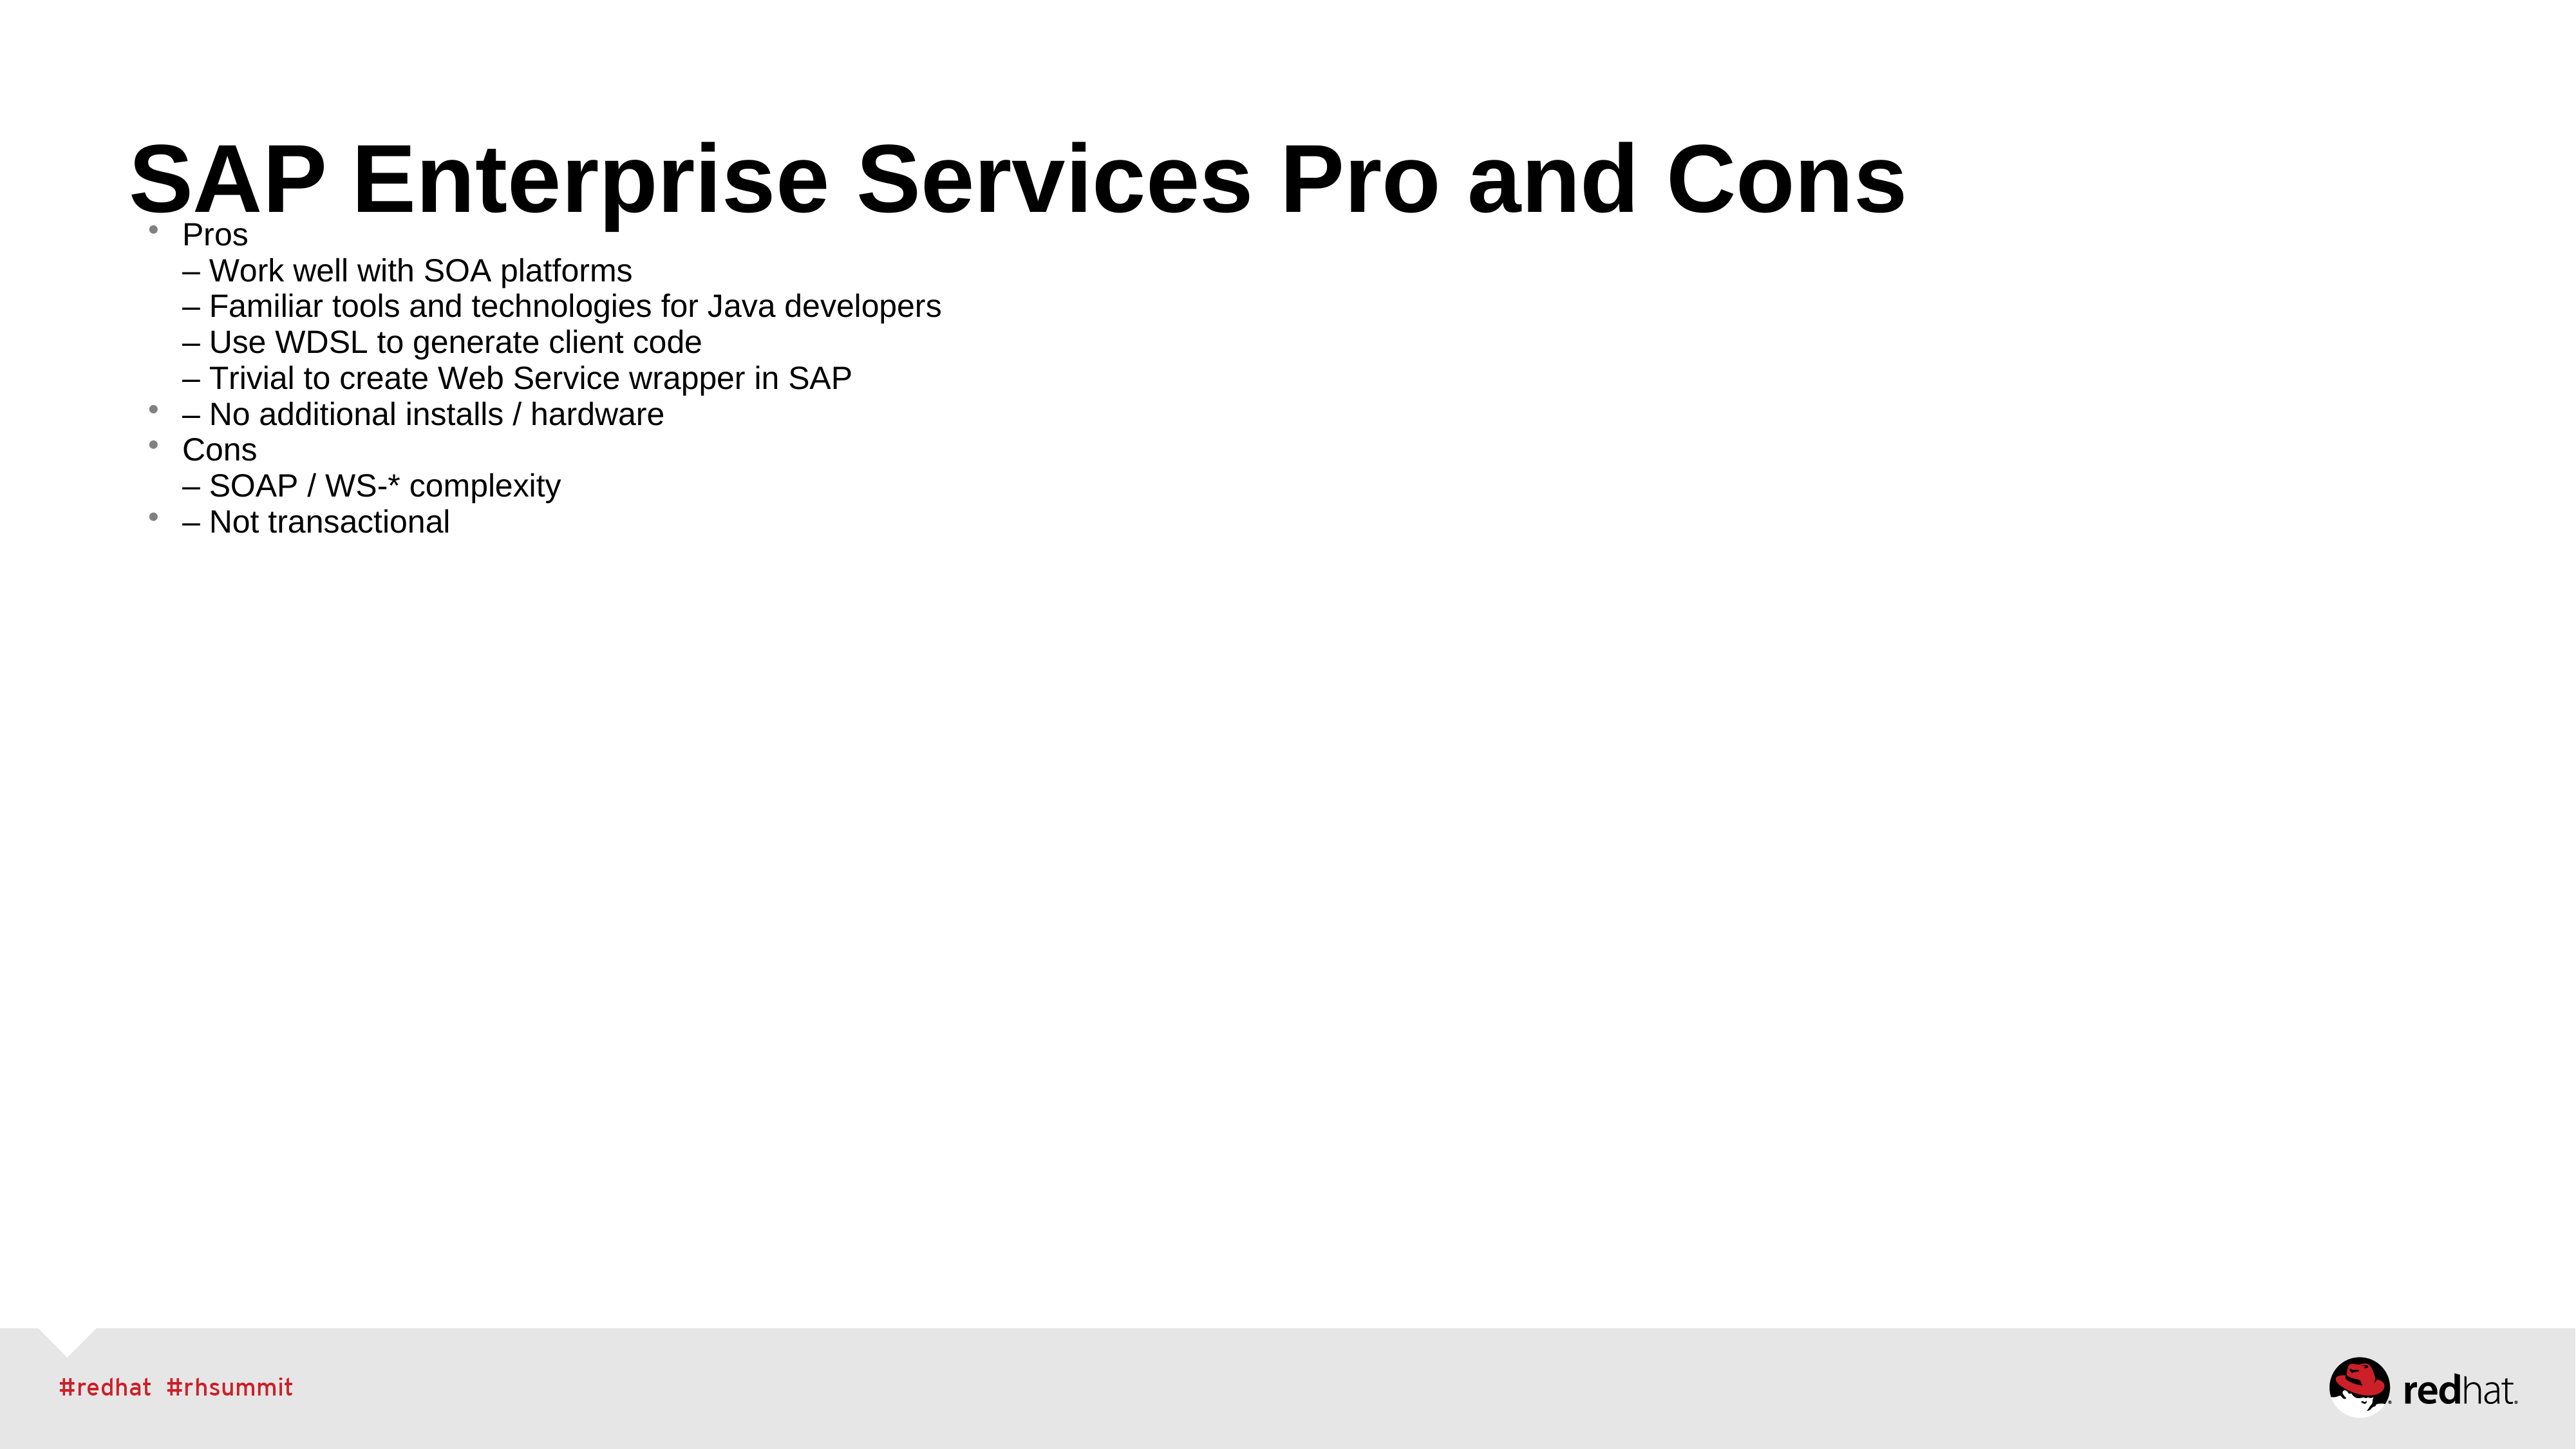

# SAP Enterprise Services Pro and Cons
Pros
– Work well with SOA platforms
– Familiar tools and technologies for Java developers
– Use WDSL to generate client code
– Trivial to create Web Service wrapper in SAP
– No additional installs / hardware
Cons
– SOAP / WS-* complexity
– Not transactional